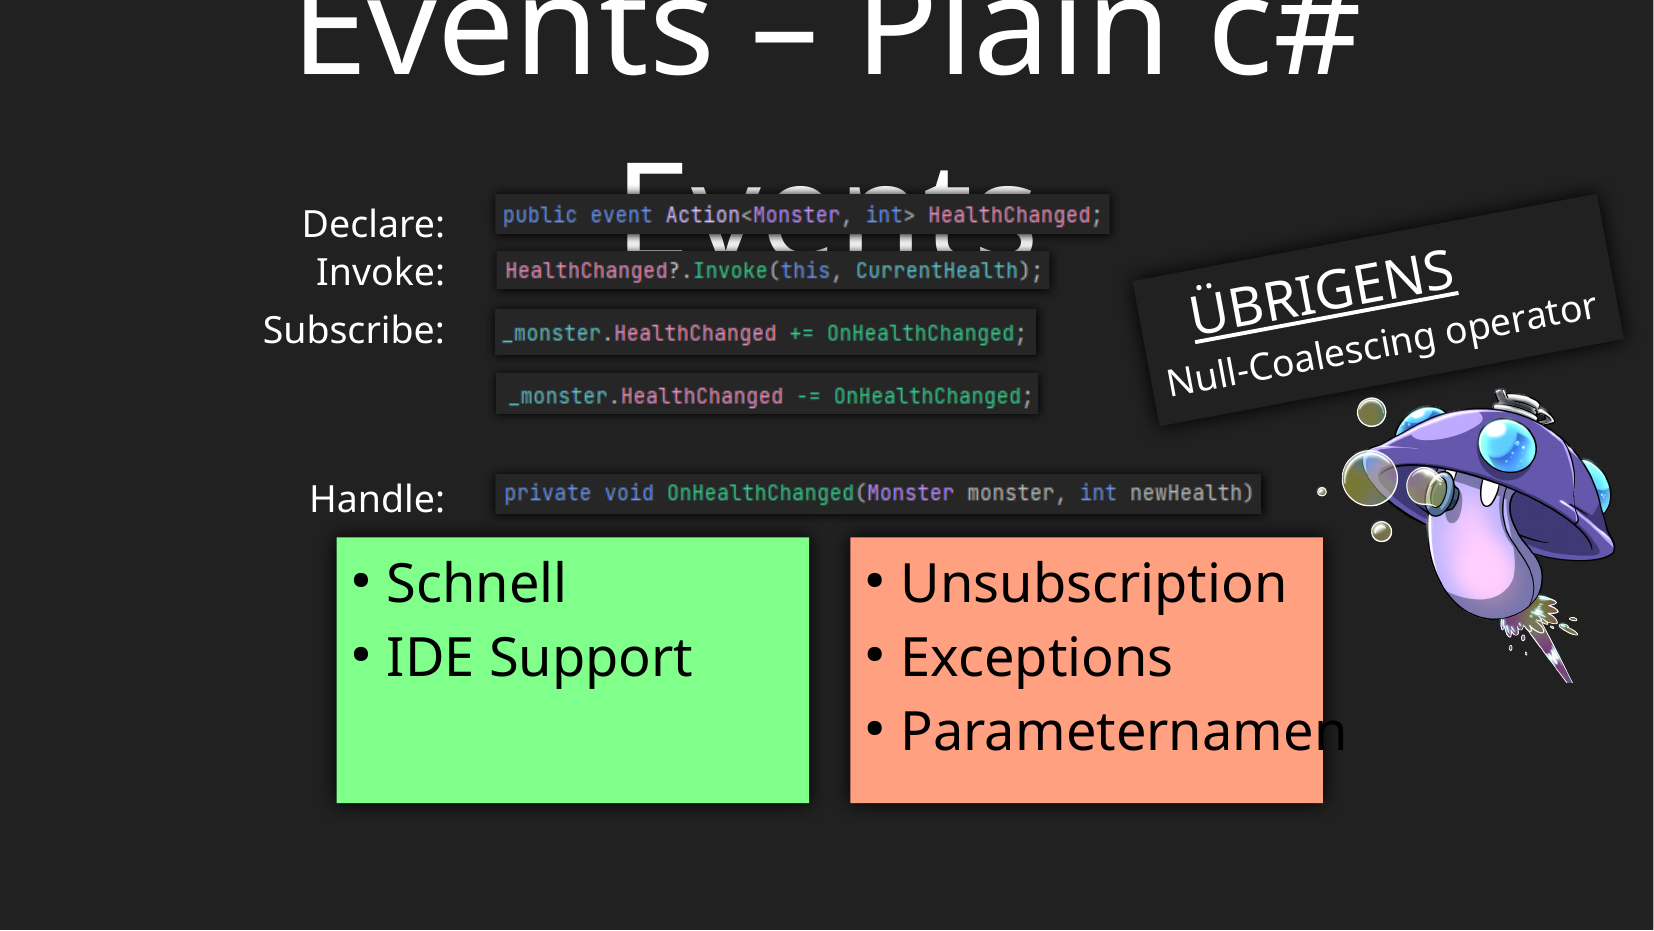

# Events – Plain c# Events
Declare:
ÜBRIGENS
Null-Coalescing operator
Invoke:
Subscribe:
Handle:
Schnell
IDE Support
Unsubscription
Exceptions
Parameternamen